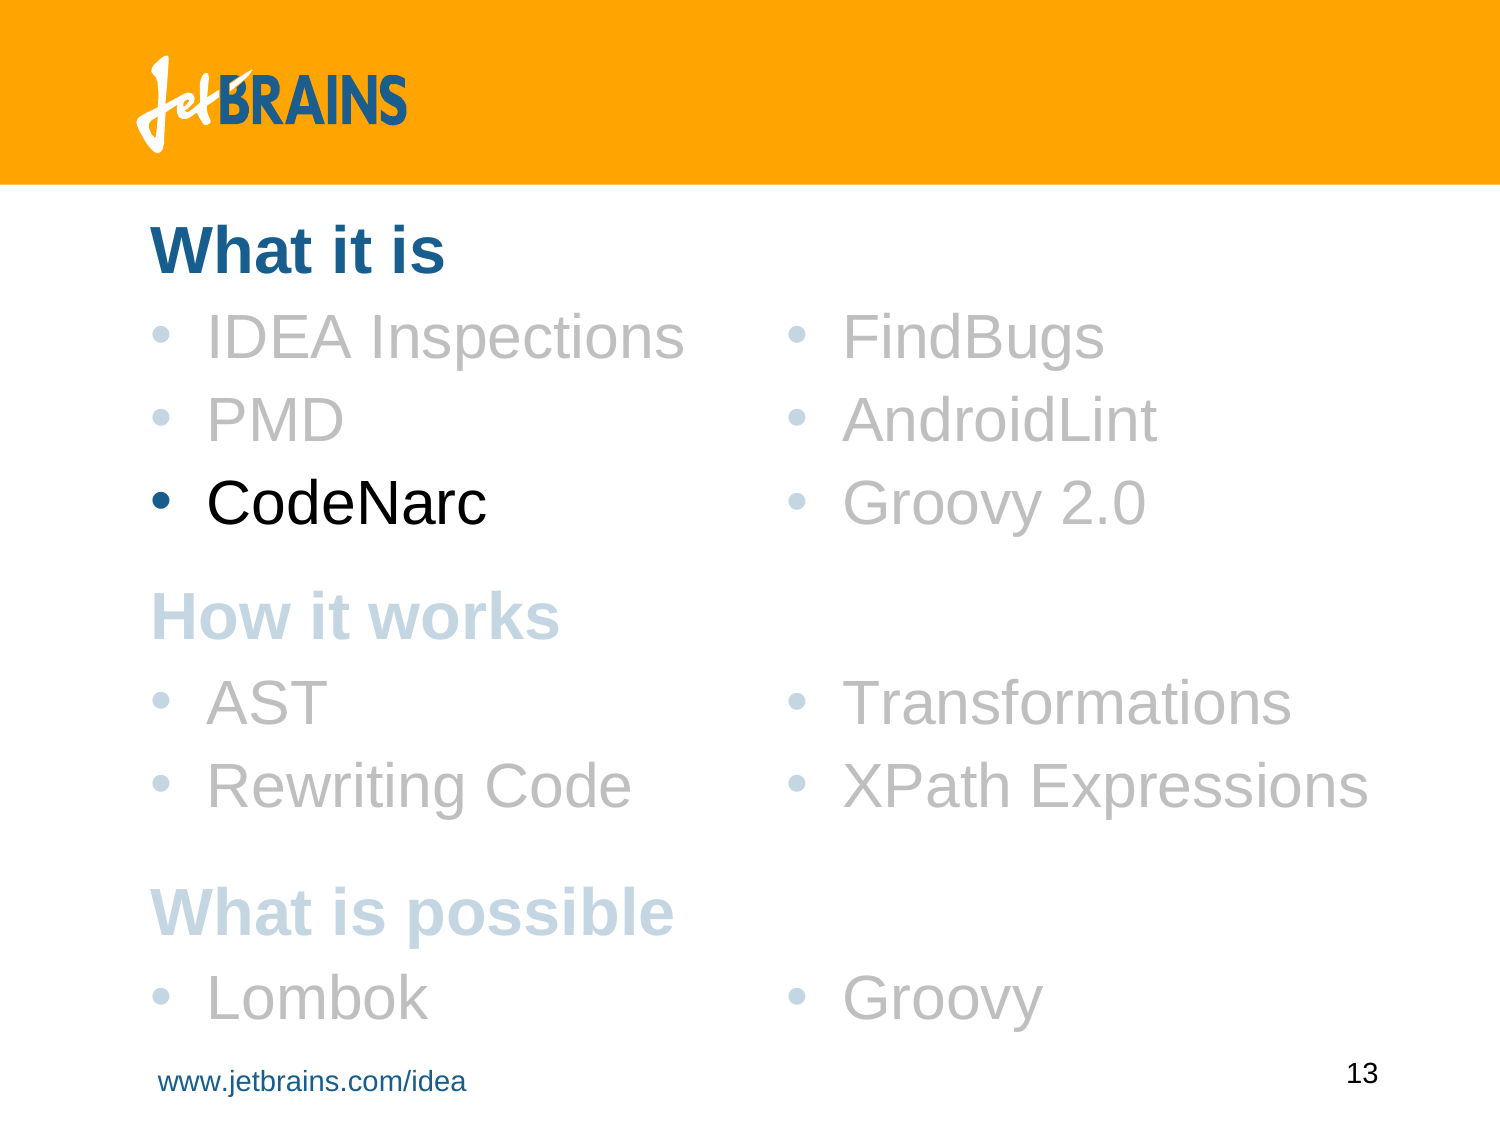

What it is
# IDEA Inspections
PMD
CodeNarc
FindBugs
AndroidLint
Groovy 2.0
How it works
AST
Rewriting Code
Transformations
XPath Expressions
What is possible
Lombok
Groovy